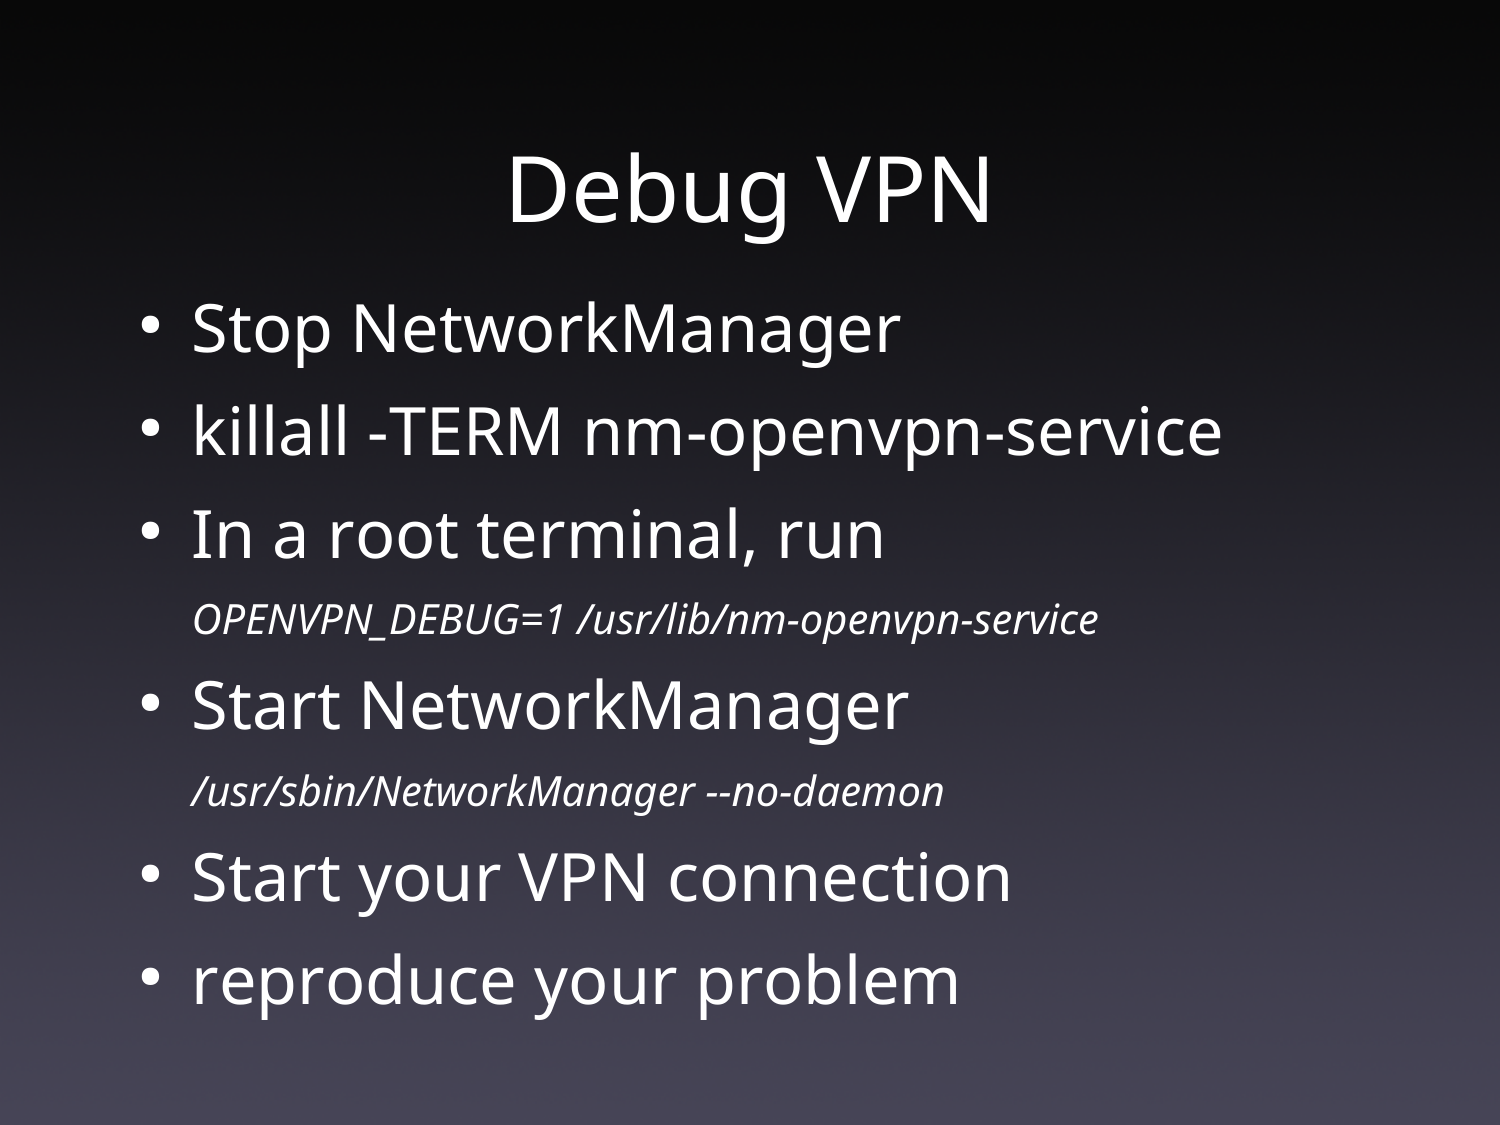

# Debug VPN
Stop NetworkManager
killall -TERM nm-openvpn-service
In a root terminal, run
OPENVPN_DEBUG=1 /usr/lib/nm-openvpn-service
Start NetworkManager
/usr/sbin/NetworkManager --no-daemon
Start your VPN connection
reproduce your problem